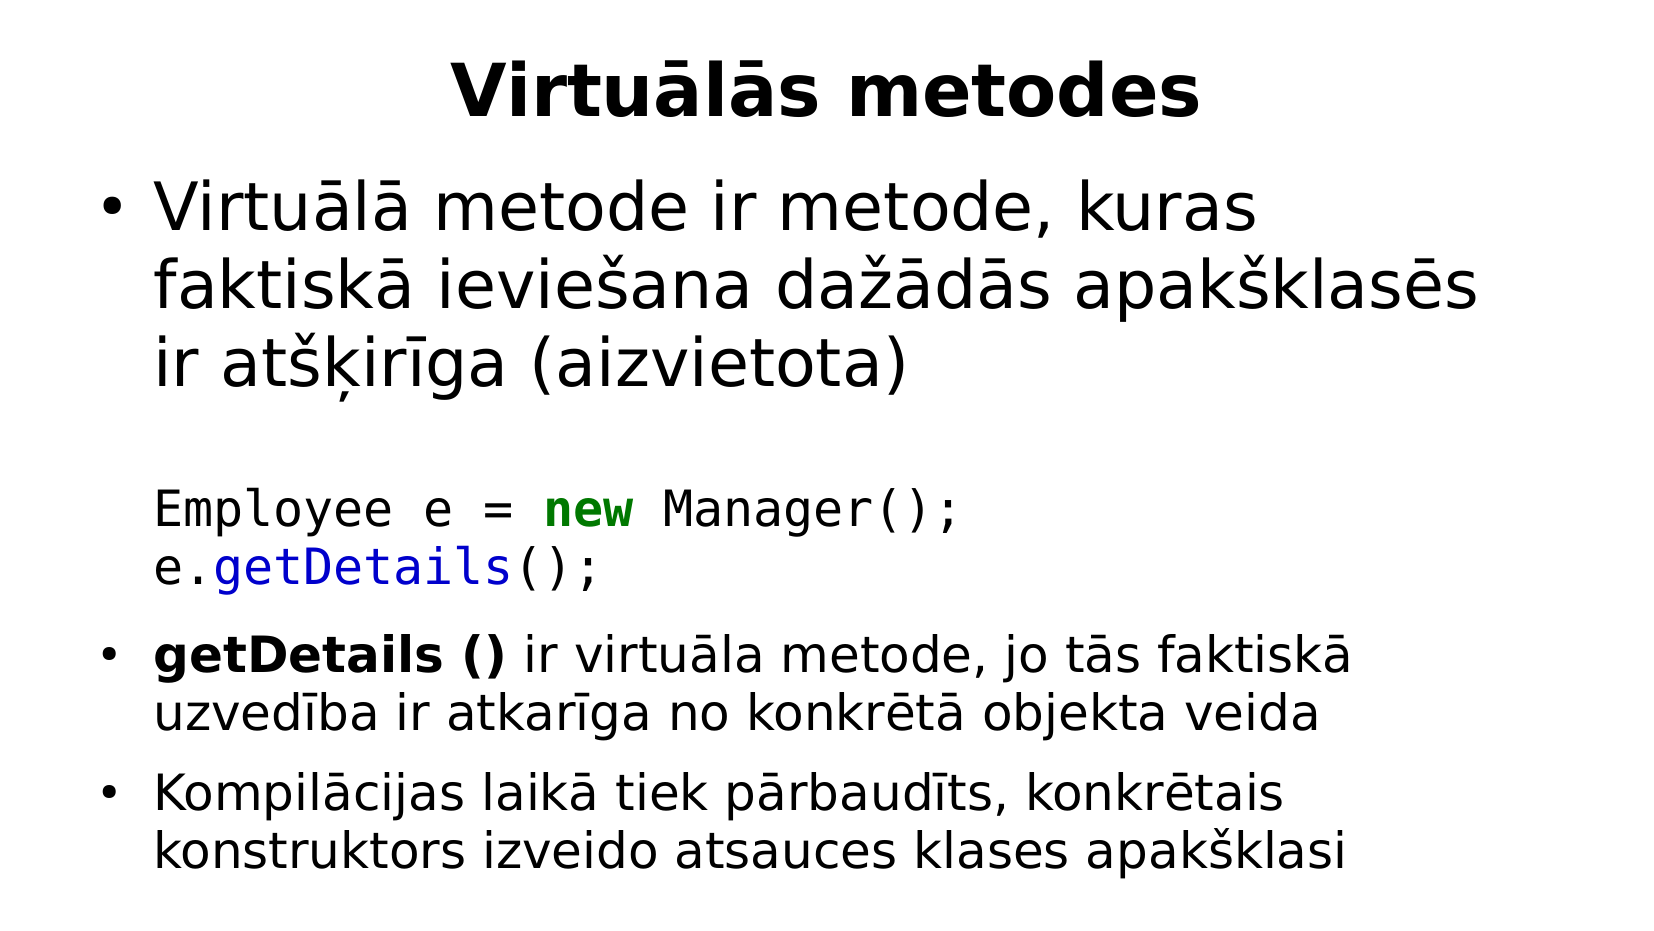

# Virtuālās metodes
Virtuālā metode ir metode, kuras faktiskā ieviešana dažādās apakšklasēs ir atšķirīga (aizvietota)
Employee e = new Manager();
e.getDetails();
getDetails () ir virtuāla metode, jo tās faktiskā uzvedība ir atkarīga no konkrētā objekta veida
Kompilācijas laikā tiek pārbaudīts, konkrētais konstruktors izveido atsauces klases apakšklasi